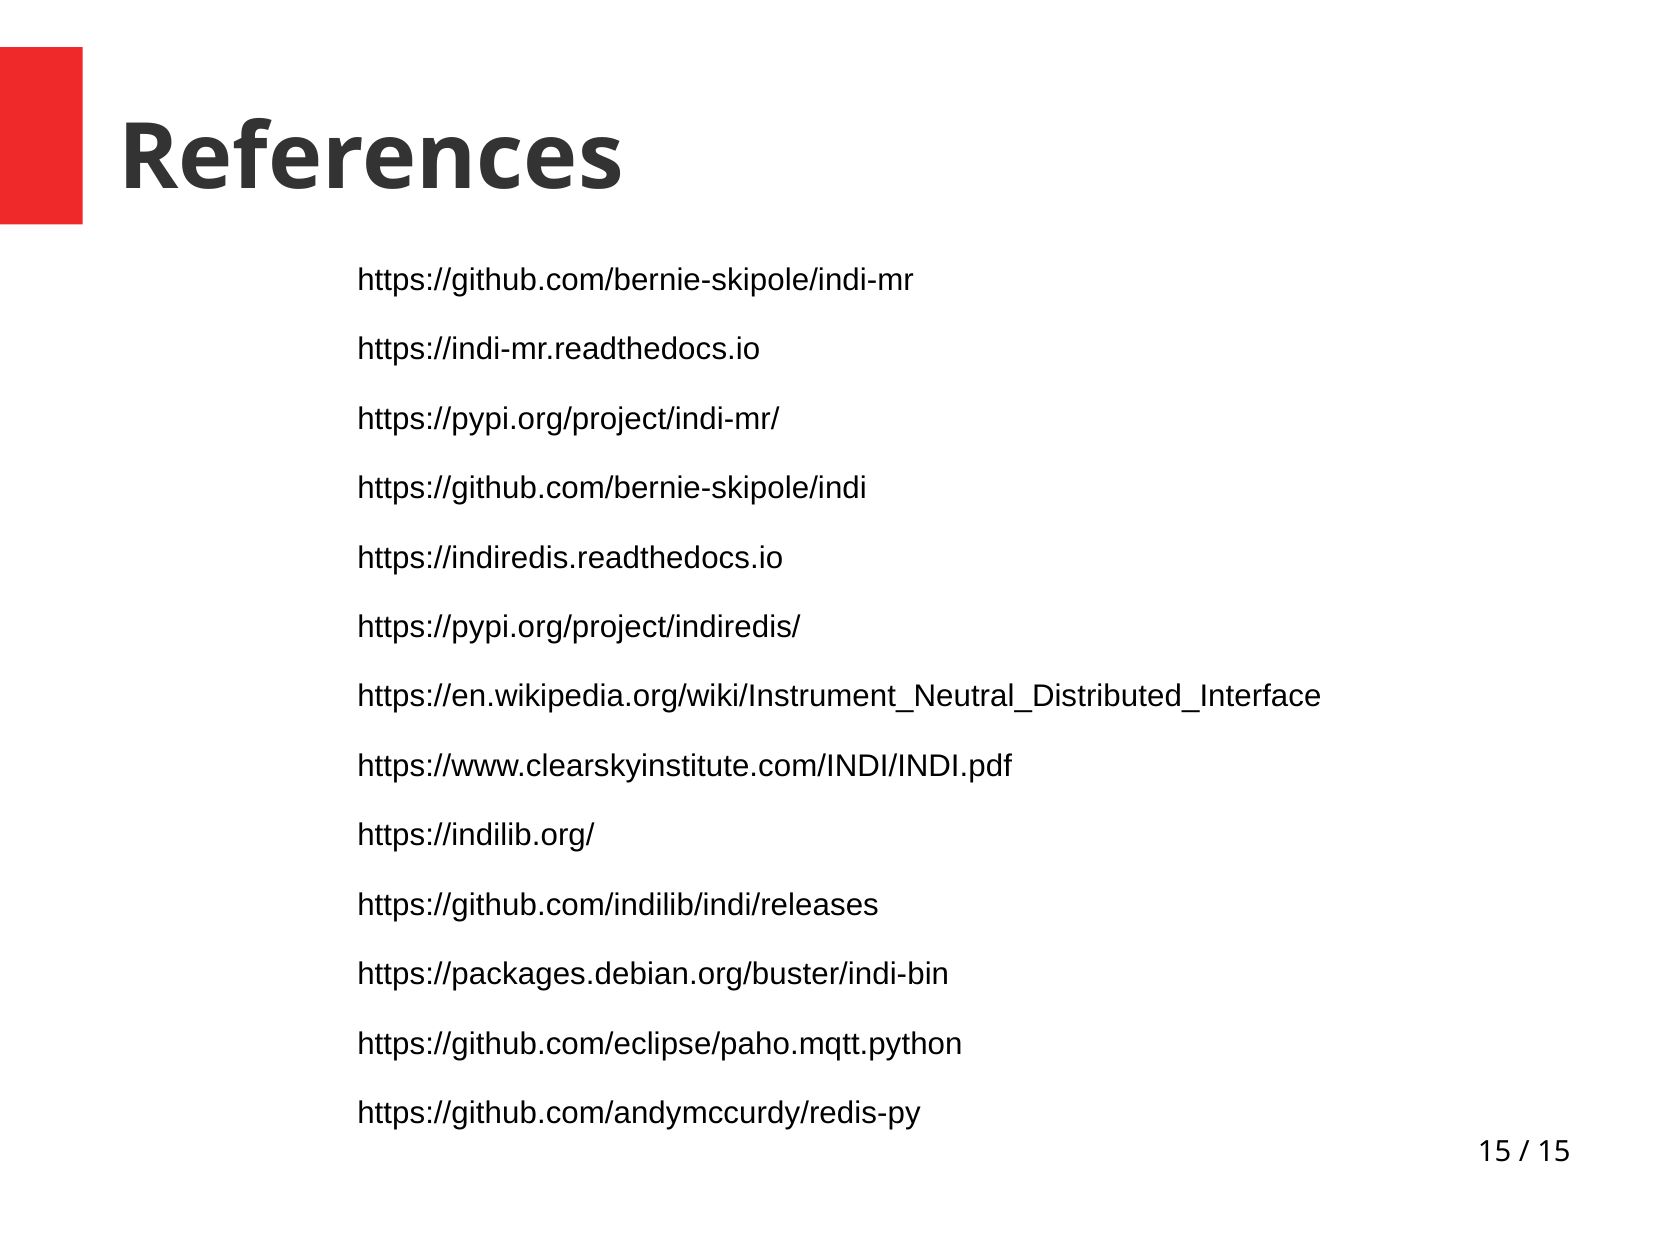

# References
https://github.com/bernie-skipole/indi-mr
https://indi-mr.readthedocs.io
https://pypi.org/project/indi-mr/
https://github.com/bernie-skipole/indi
https://indiredis.readthedocs.io
https://pypi.org/project/indiredis/
https://en.wikipedia.org/wiki/Instrument_Neutral_Distributed_Interface
https://www.clearskyinstitute.com/INDI/INDI.pdf
https://indilib.org/
https://github.com/indilib/indi/releases
https://packages.debian.org/buster/indi-bin
https://github.com/eclipse/paho.mqtt.python
https://github.com/andymccurdy/redis-py
15